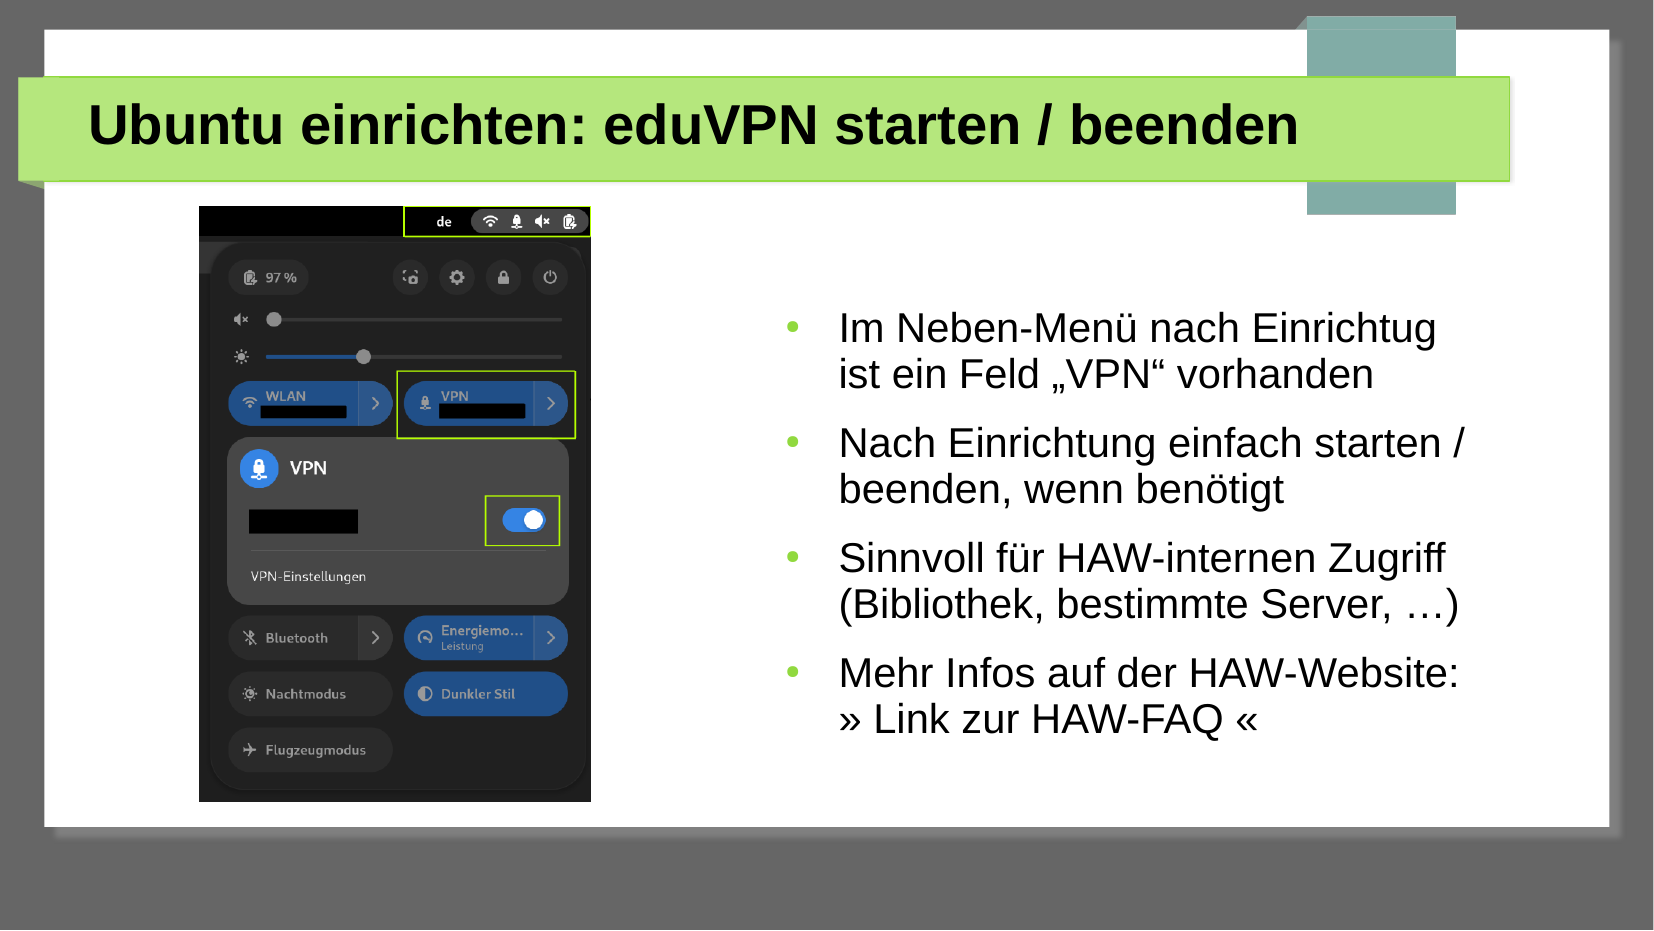

# Ubuntu einrichten: eduVPN starten / beenden
Im Neben-Menü nach Einrichtug
ist ein Feld „VPN“ vorhanden
Nach Einrichtung einfach starten / beenden, wenn benötigt
Sinnvoll für HAW-internen Zugriff
(Bibliothek, bestimmte Server, …)
Mehr Infos auf der HAW-Website:
» Link zur HAW-FAQ «